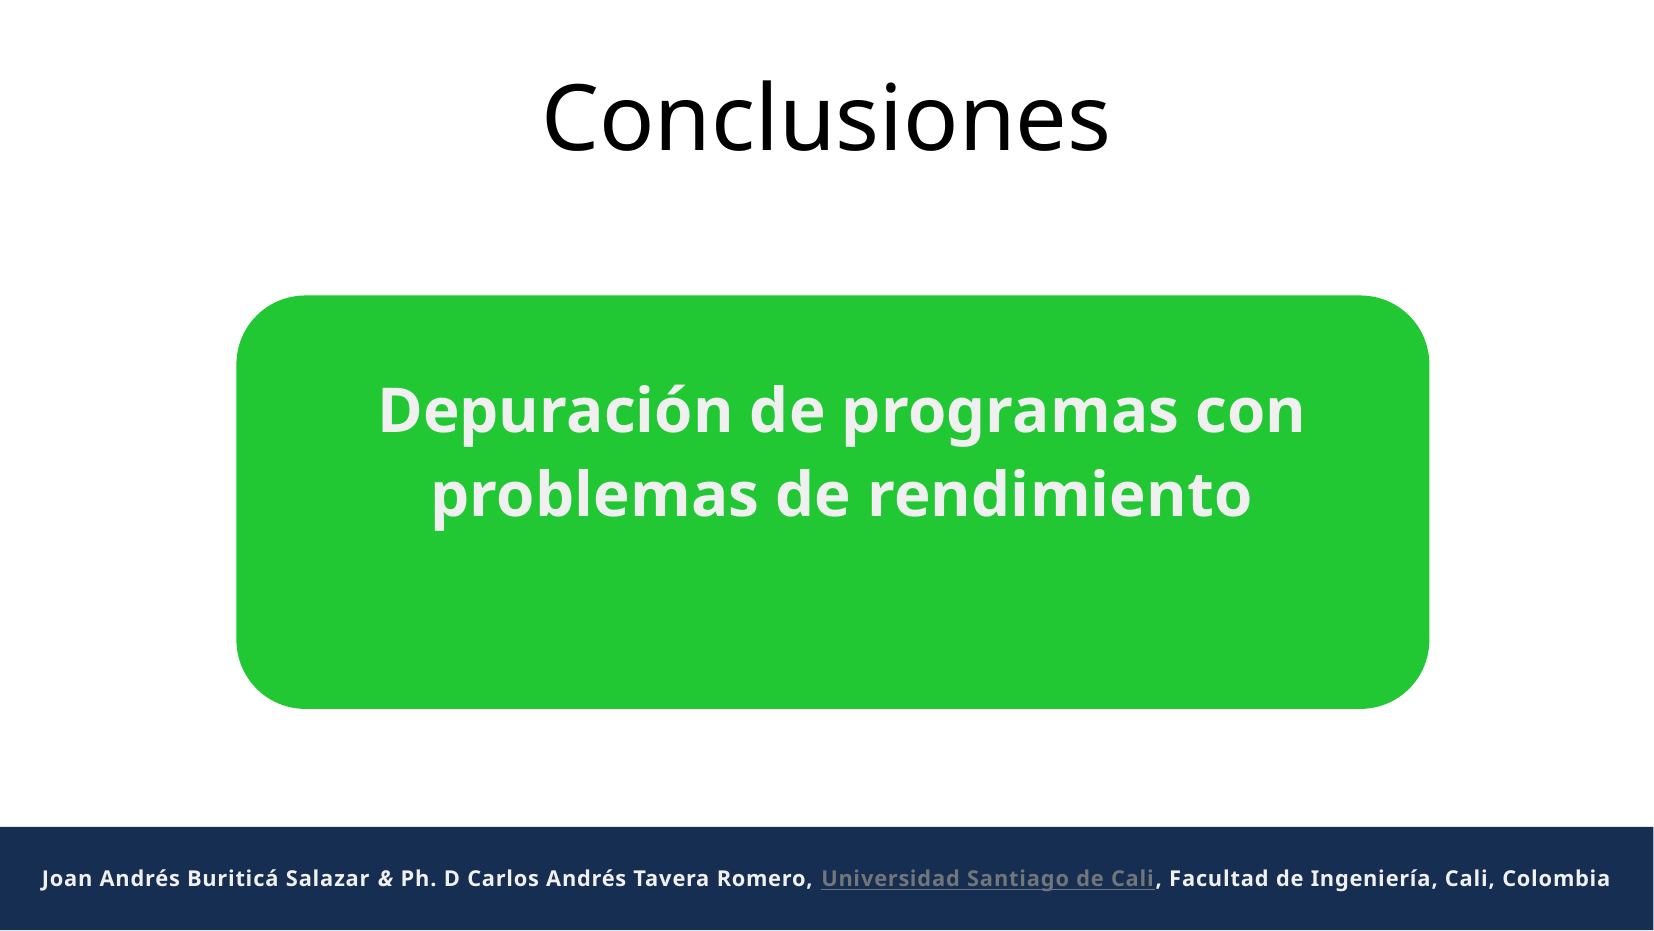

# Conclusiones
Depuración de programas con problemas de rendimiento